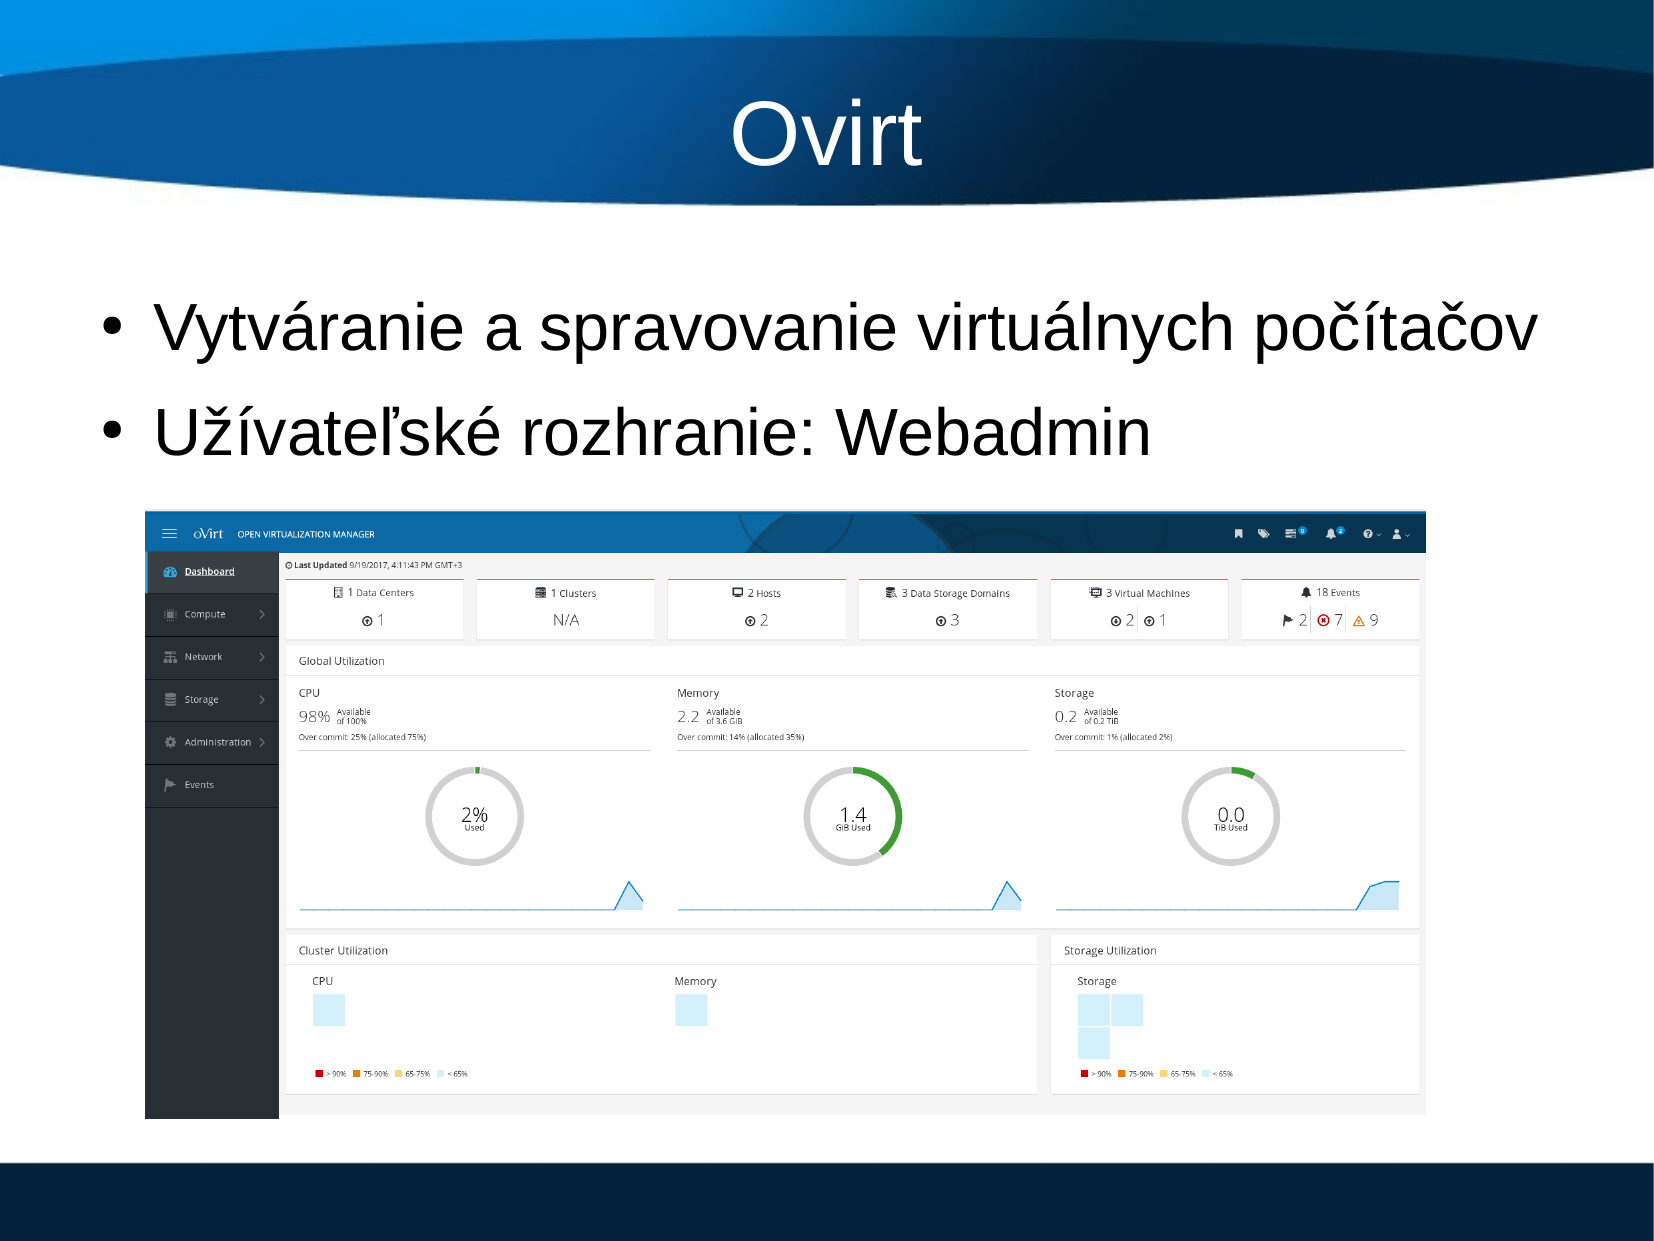

# Ovirt
Vytváranie a spravovanie virtuálnych počítačov
Užívateľské rozhranie: Webadmin